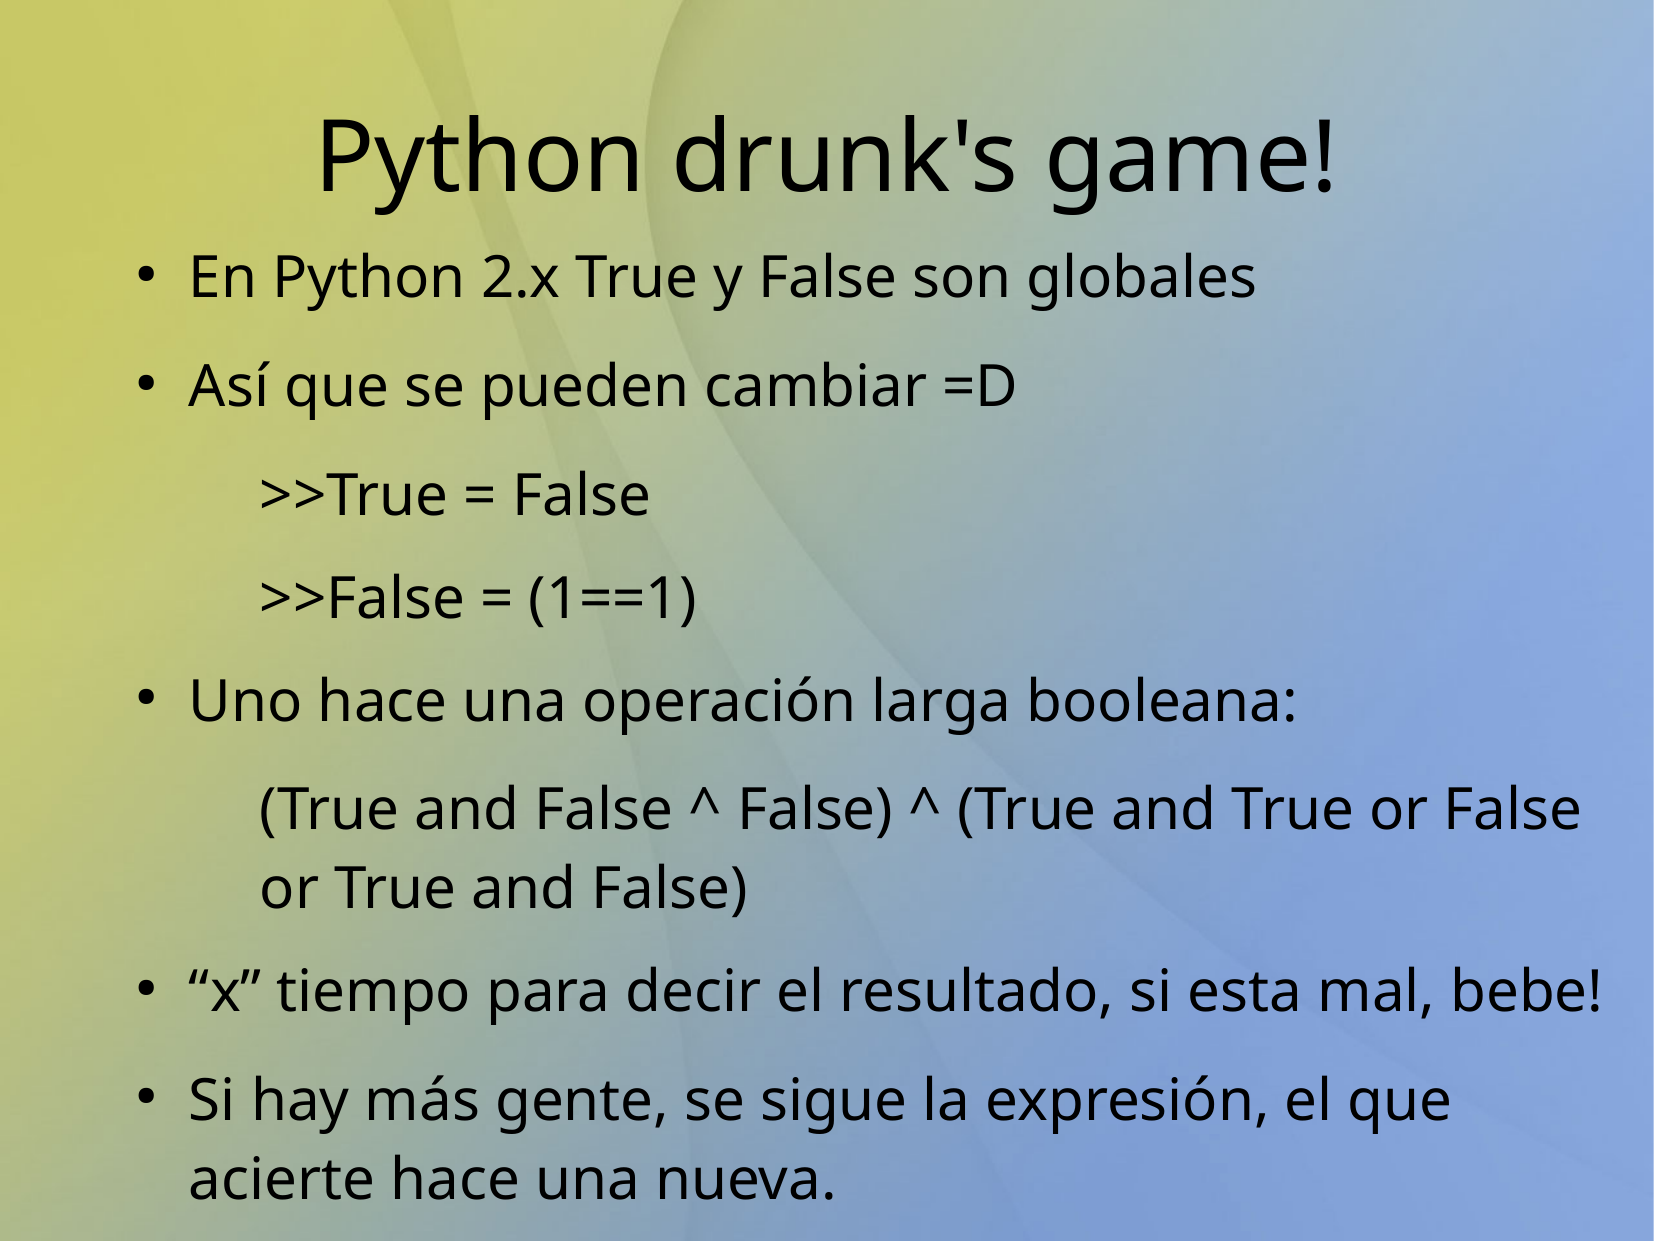

# Python drunk's game!
En Python 2.x True y False son globales
Así que se pueden cambiar =D
>>True = False
>>False = (1==1)
Uno hace una operación larga booleana:
(True and False ^ False) ^ (True and True or False or True and False)
“x” tiempo para decir el resultado, si esta mal, bebe!
Si hay más gente, se sigue la expresión, el que acierte hace una nueva.